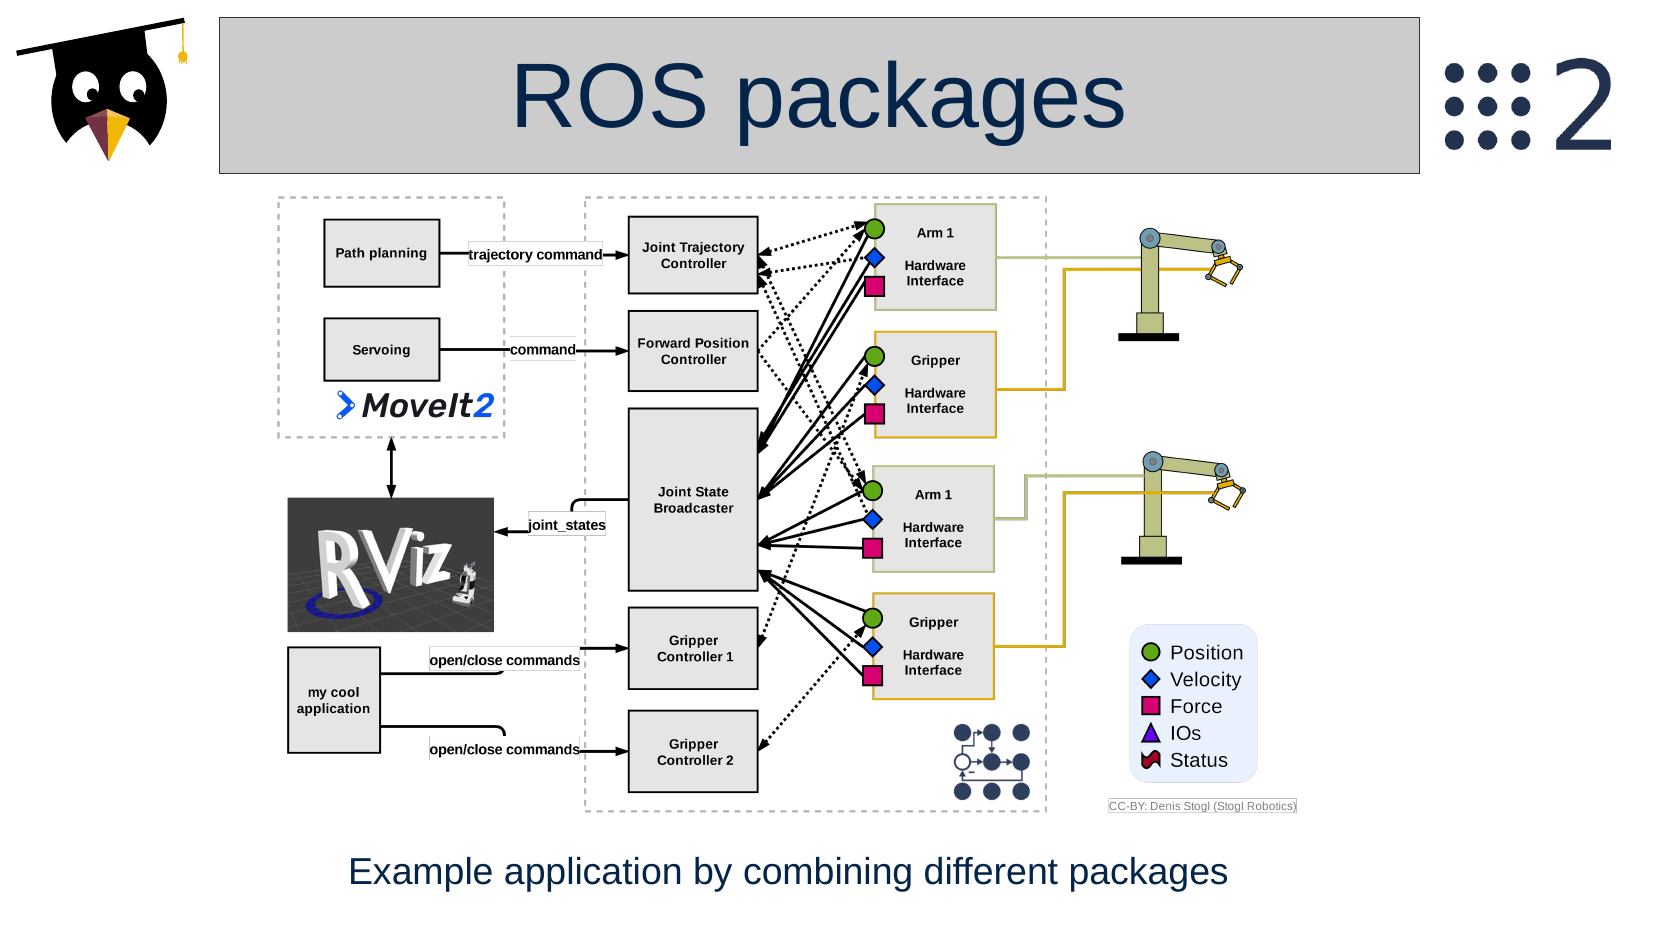

# ROS packages
Example application by combining different packages